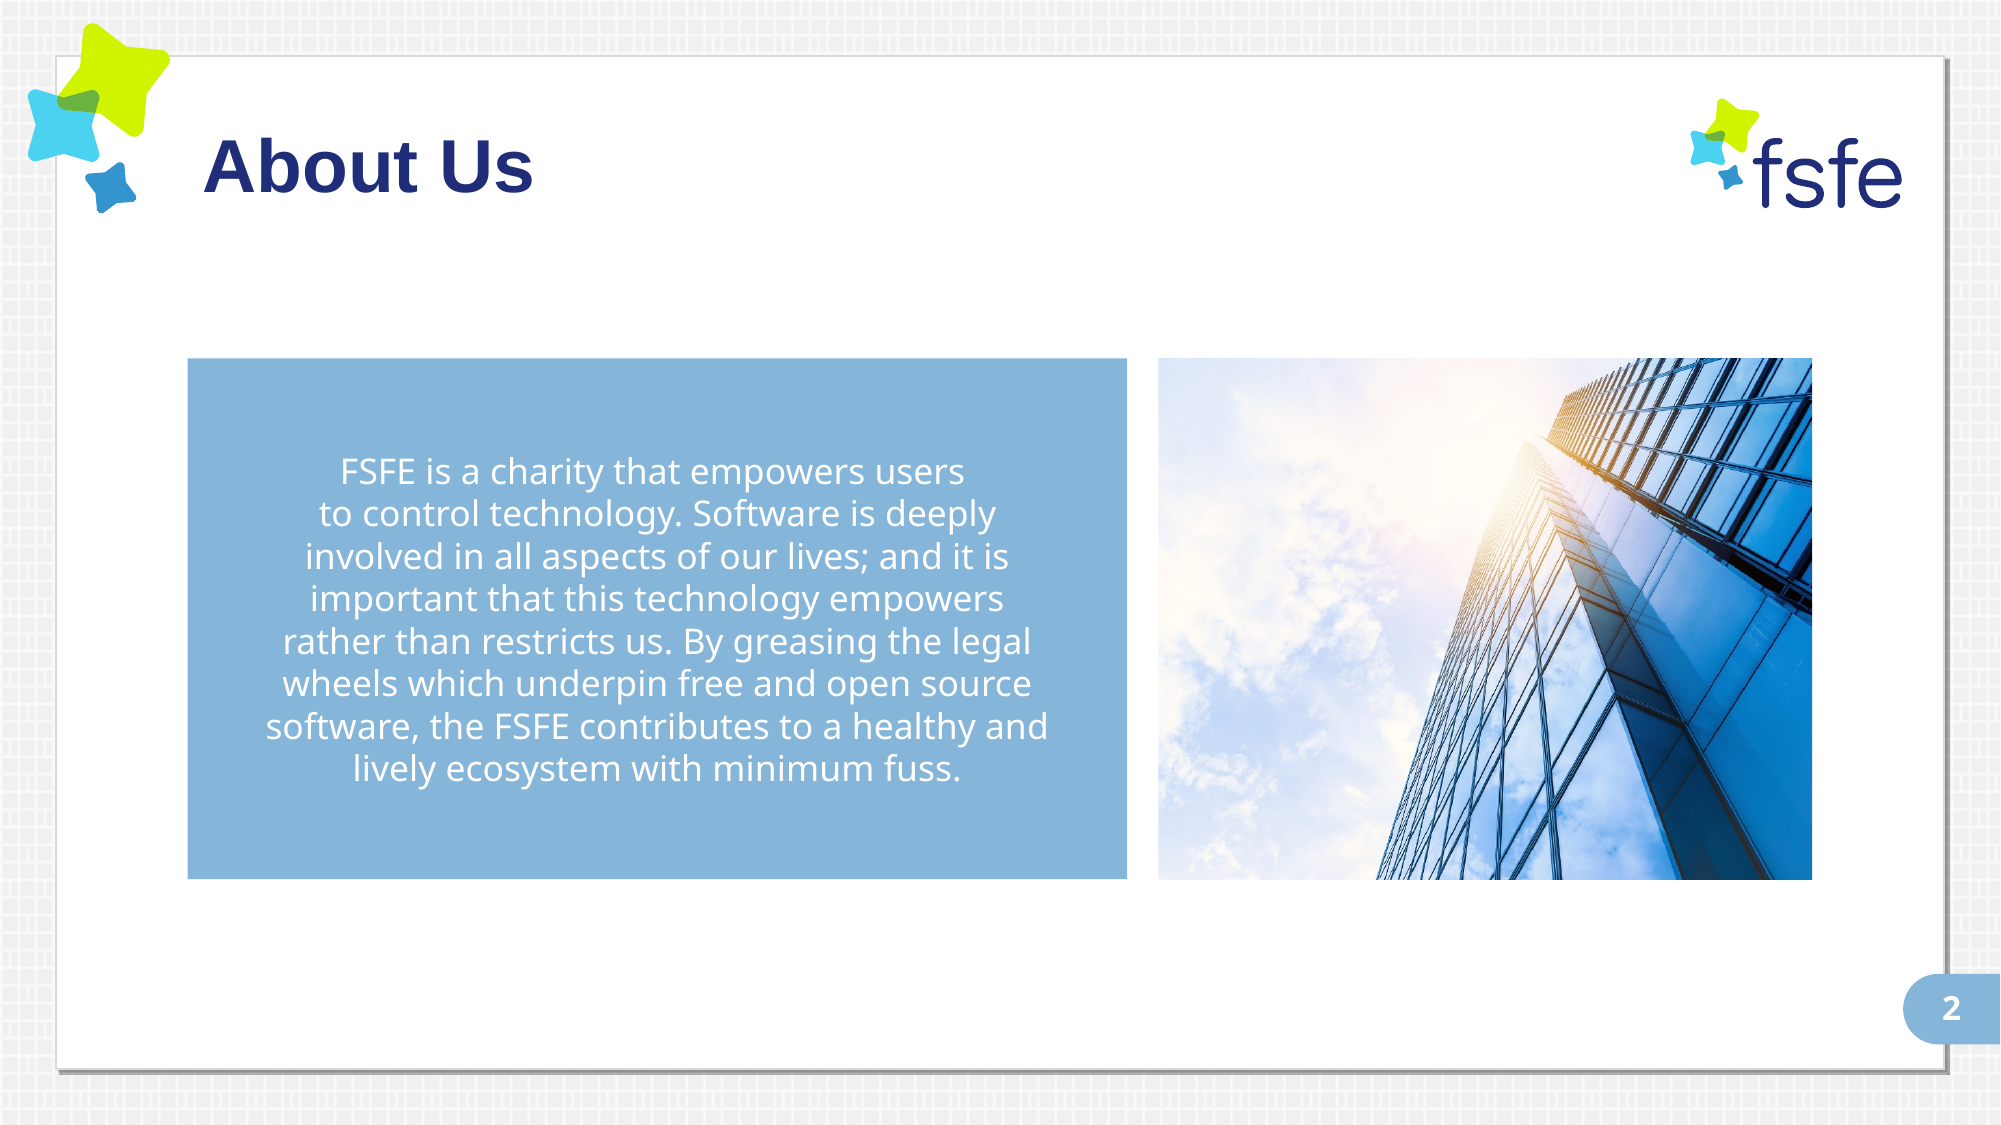

# About Us
FSFE is a charity that empowers users
to control technology. Software is deeply involved in all aspects of our lives; and it is important that this technology empowers rather than restricts us. By greasing the legal wheels which underpin free and open source software, the FSFE contributes to a healthy and lively ecosystem with minimum fuss.